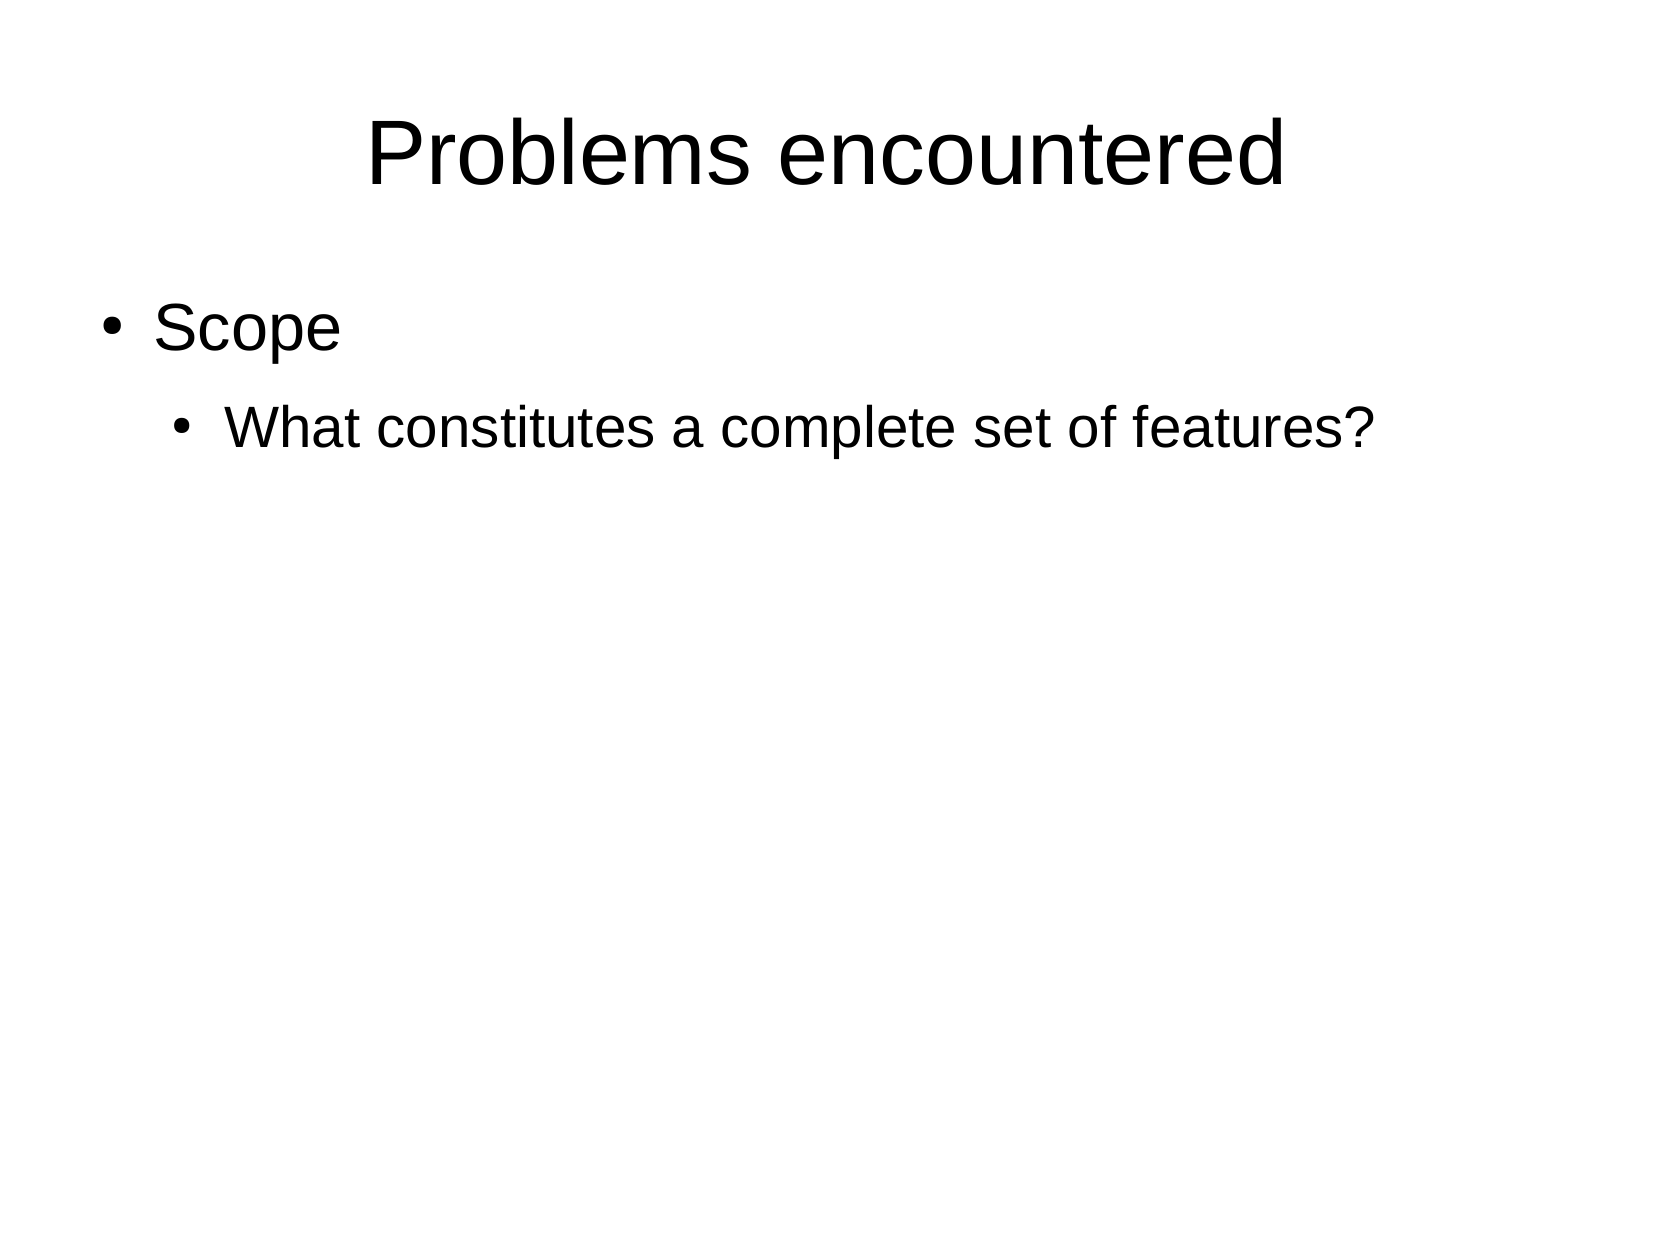

# Problems encountered
Scope
What constitutes a complete set of features?